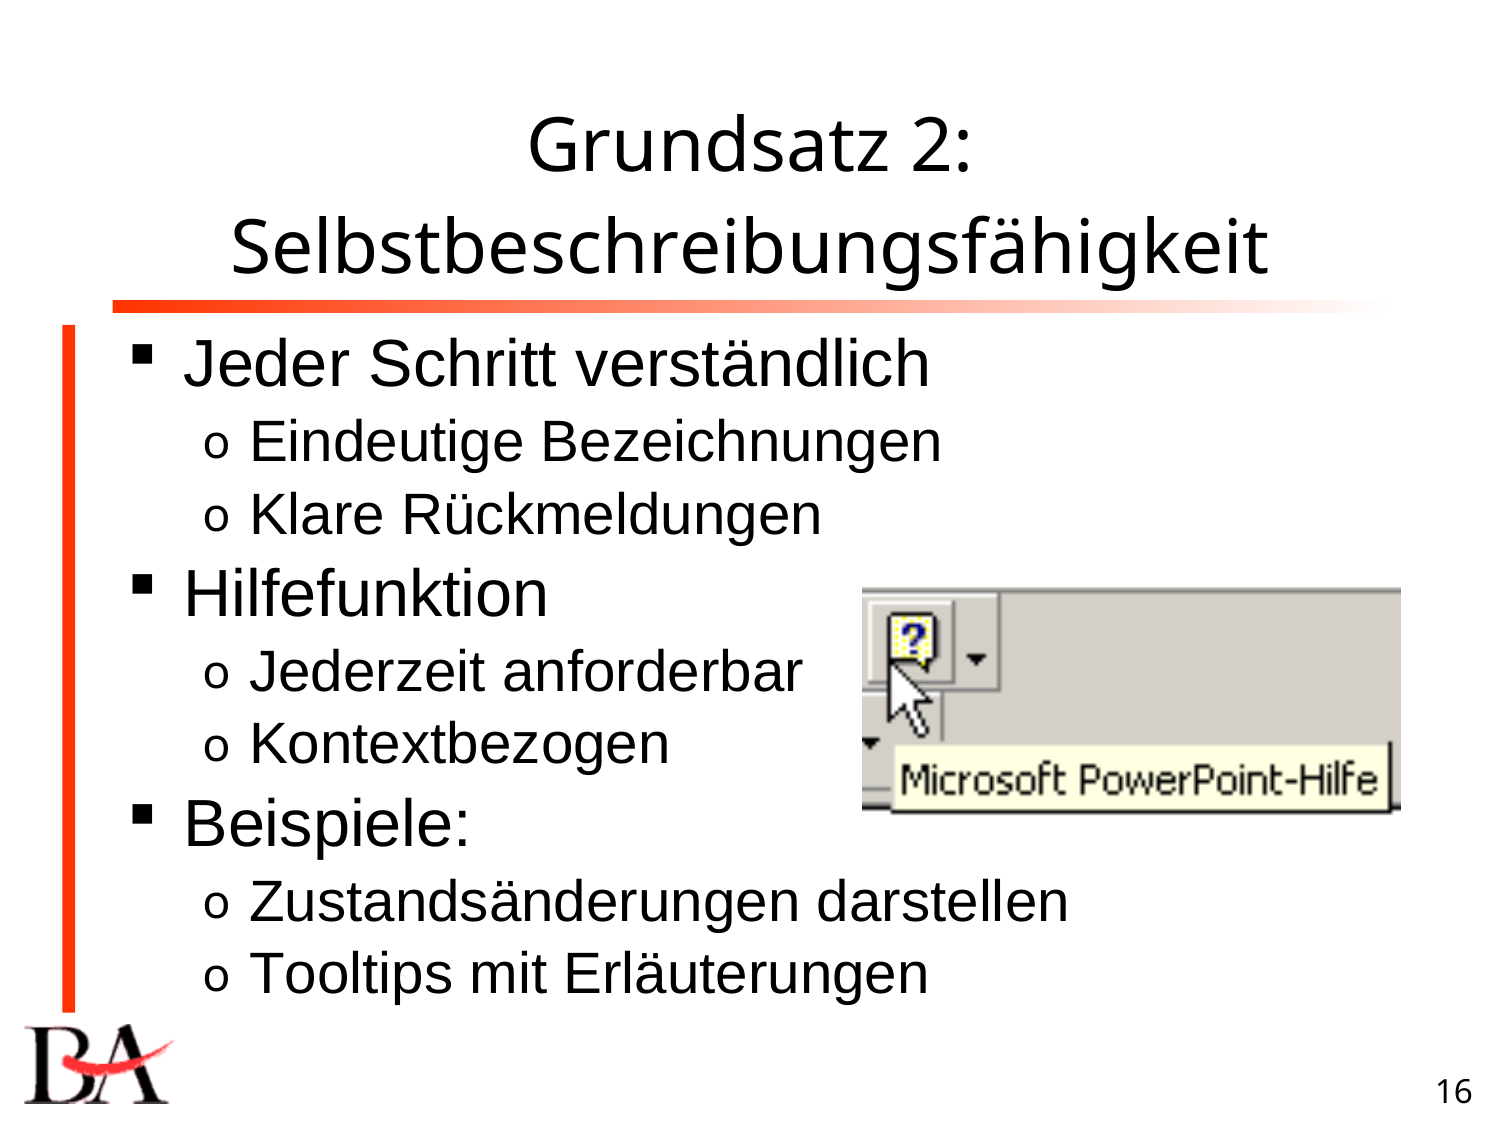

# Grundsatz 2: Selbstbeschreibungsfähigkeit
Jeder Schritt verständlich
Eindeutige Bezeichnungen
Klare Rückmeldungen
Hilfefunktion
Jederzeit anforderbar
Kontextbezogen
Beispiele:
Zustandsänderungen darstellen
Tooltips mit Erläuterungen